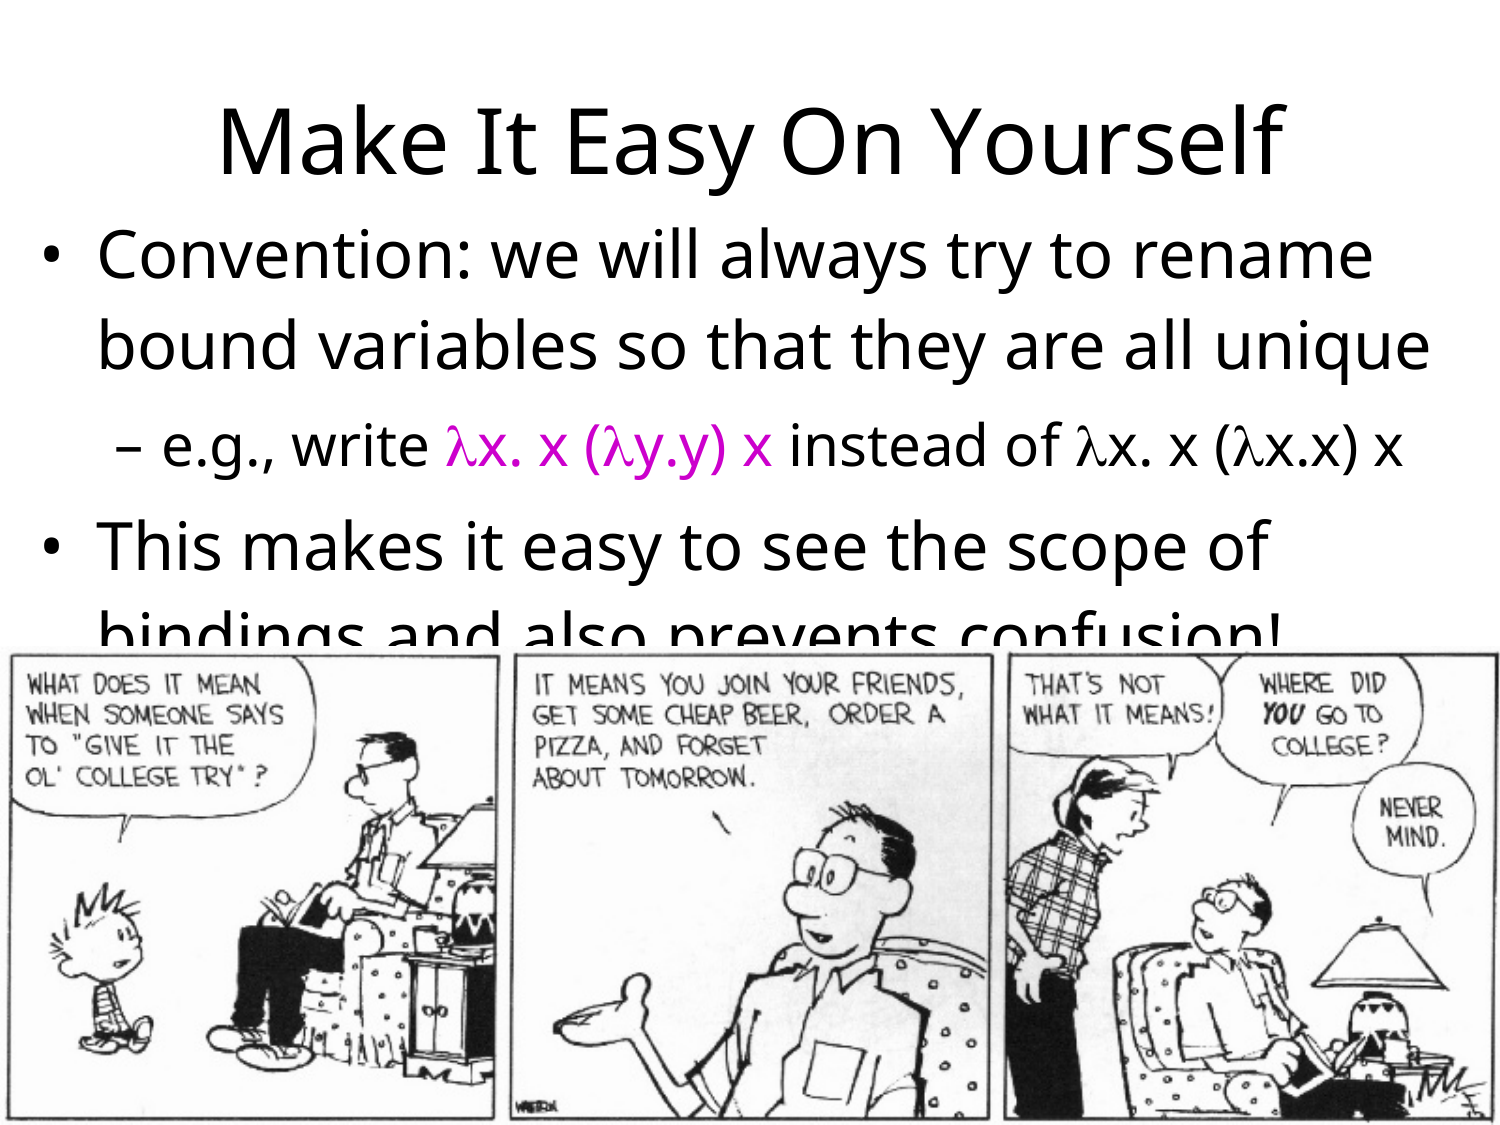

# Make It Easy On Yourself
Convention: we will always try to rename bound variables so that they are all unique
e.g., write x. x (y.y) x instead of x. x (x.x) x
This makes it easy to see the scope of bindings and also prevents confusion!
13